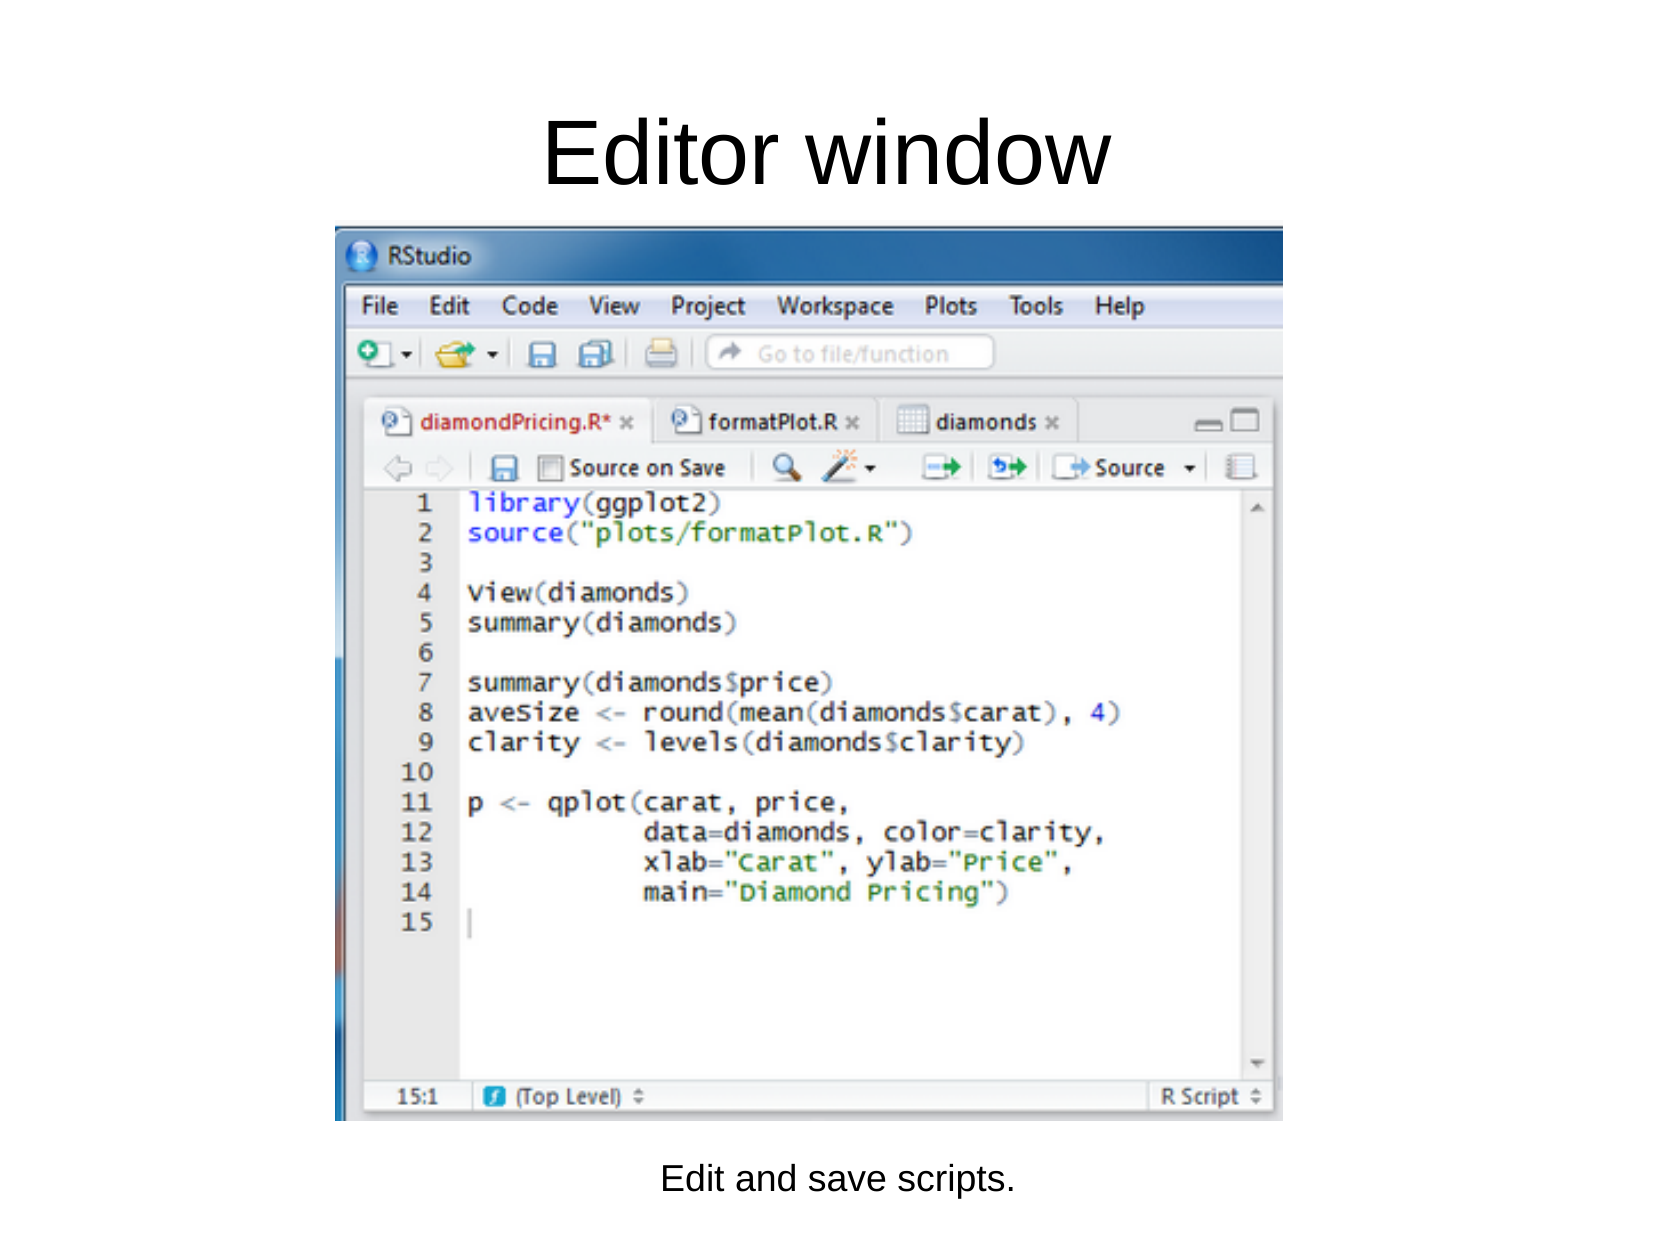

# Editor window
Edit and save scripts.